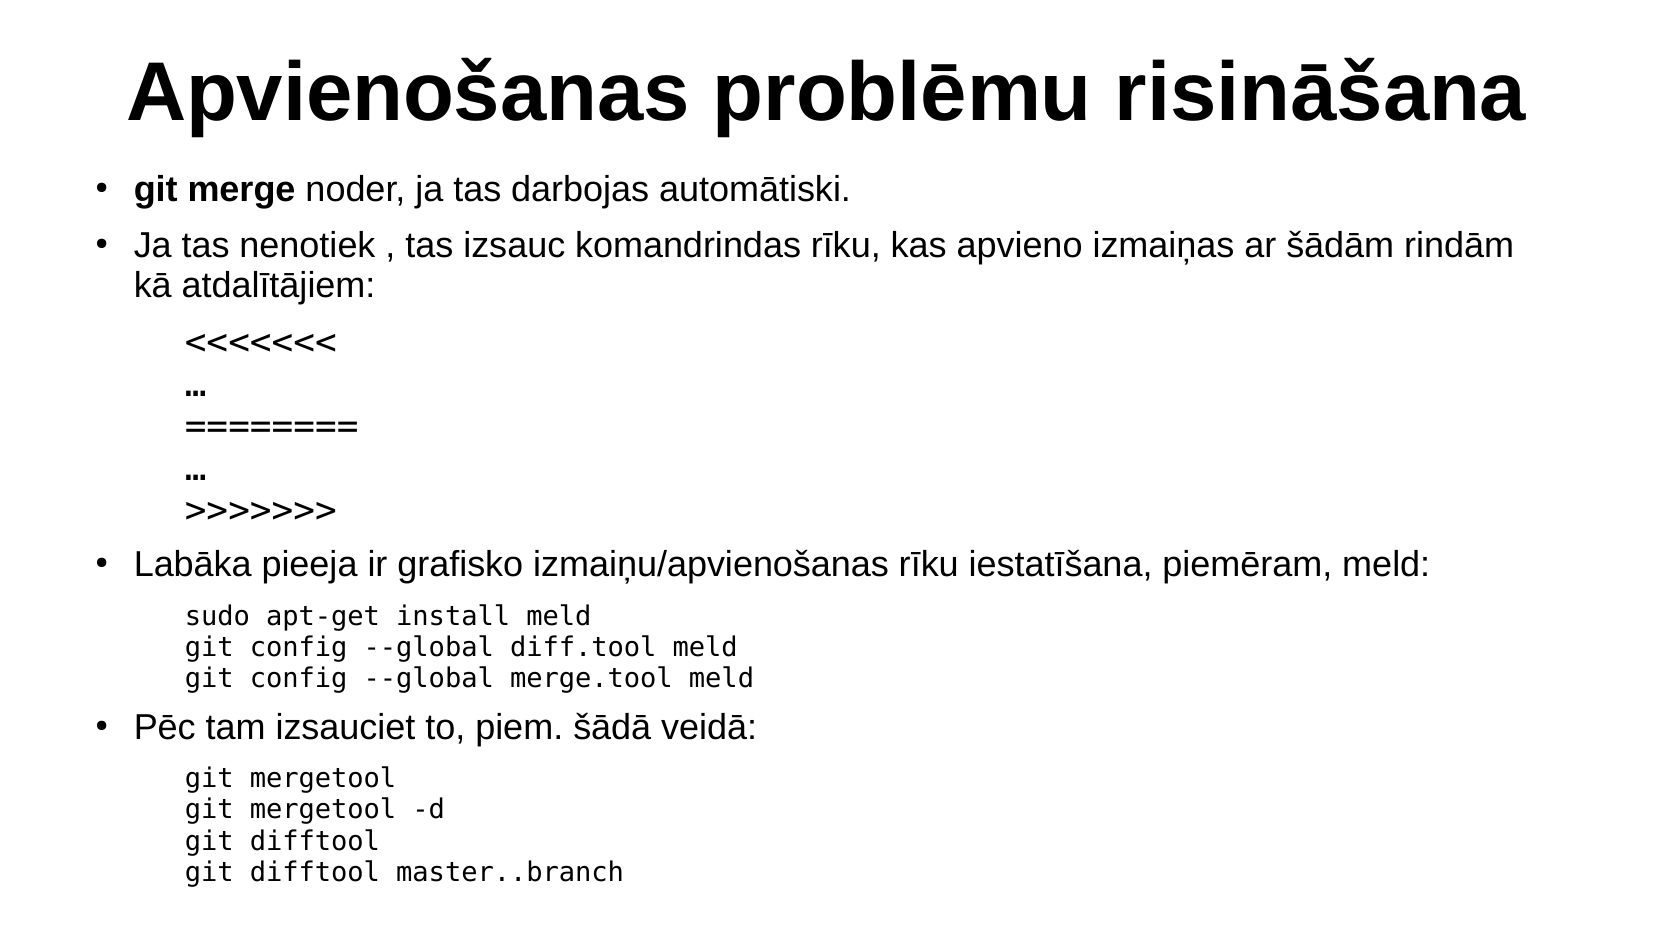

# Apvienošanas problēmu risināšana
git merge noder, ja tas darbojas automātiski.
Ja tas nenotiek , tas izsauc komandrindas rīku, kas apvieno izmaiņas ar šādām rindām kā atdalītājiem:
<<<<<<<
…
========
…
>>>>>>>
Labāka pieeja ir grafisko izmaiņu/apvienošanas rīku iestatīšana, piemēram, meld:
sudo apt-get install meld
git config --global diff.tool meld
git config --global merge.tool meld
Pēc tam izsauciet to, piem. šādā veidā:
git mergetool
git mergetool -d
git difftool
git difftool master..branch